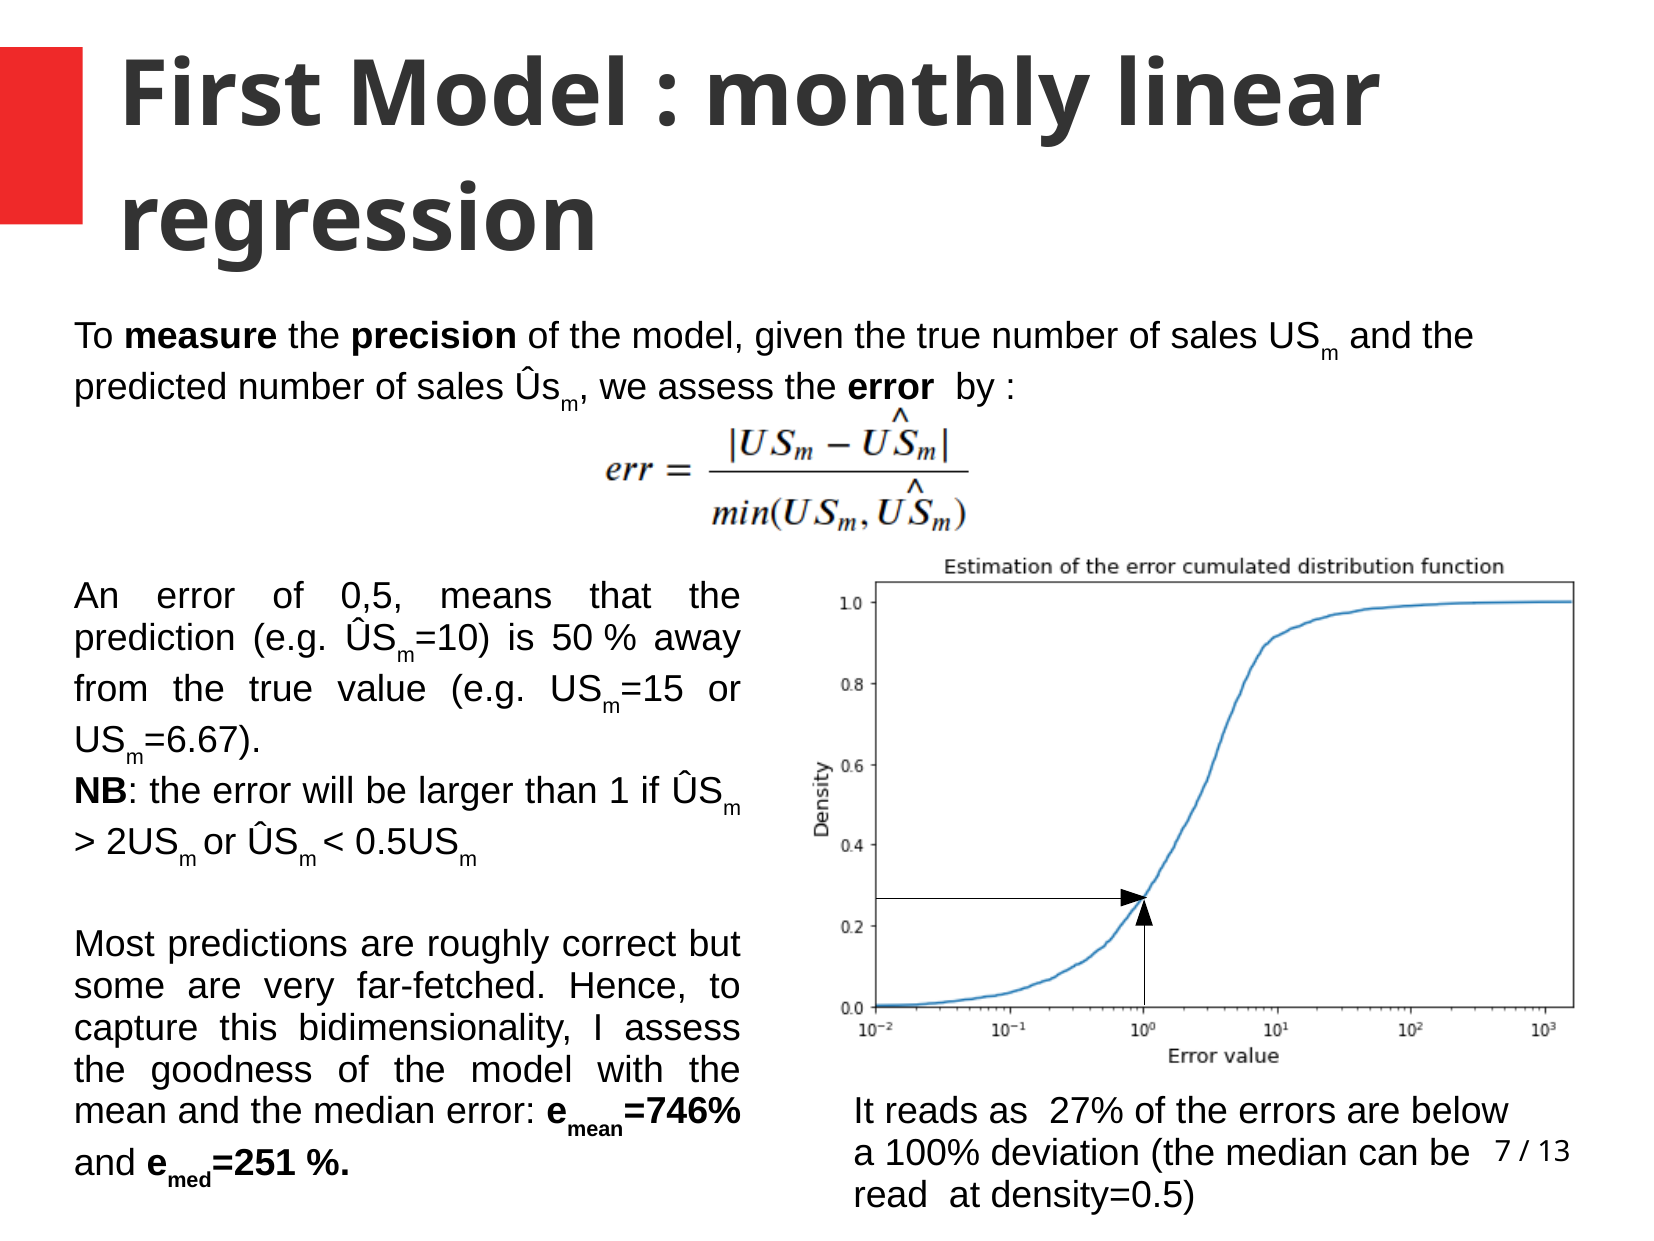

# First Model : monthly linear regression
To measure the precision of the model, given the true number of sales USm and the predicted number of sales Ûsm, we assess the error by :
An error of 0,5, means that the prediction (e.g. ÛSm=10) is 50 % away from the true value (e.g. USm=15 or USm=6.67).
NB: the error will be larger than 1 if ÛSm > 2USm or ÛSm < 0.5USm
Most predictions are roughly correct but some are very far-fetched. Hence, to capture this bidimensionality, I assess the goodness of the model with the mean and the median error: emean=746% and emed=251 %.
It reads as  27% of the errors are below a 100% deviation (the median can be read at density=0.5)
7